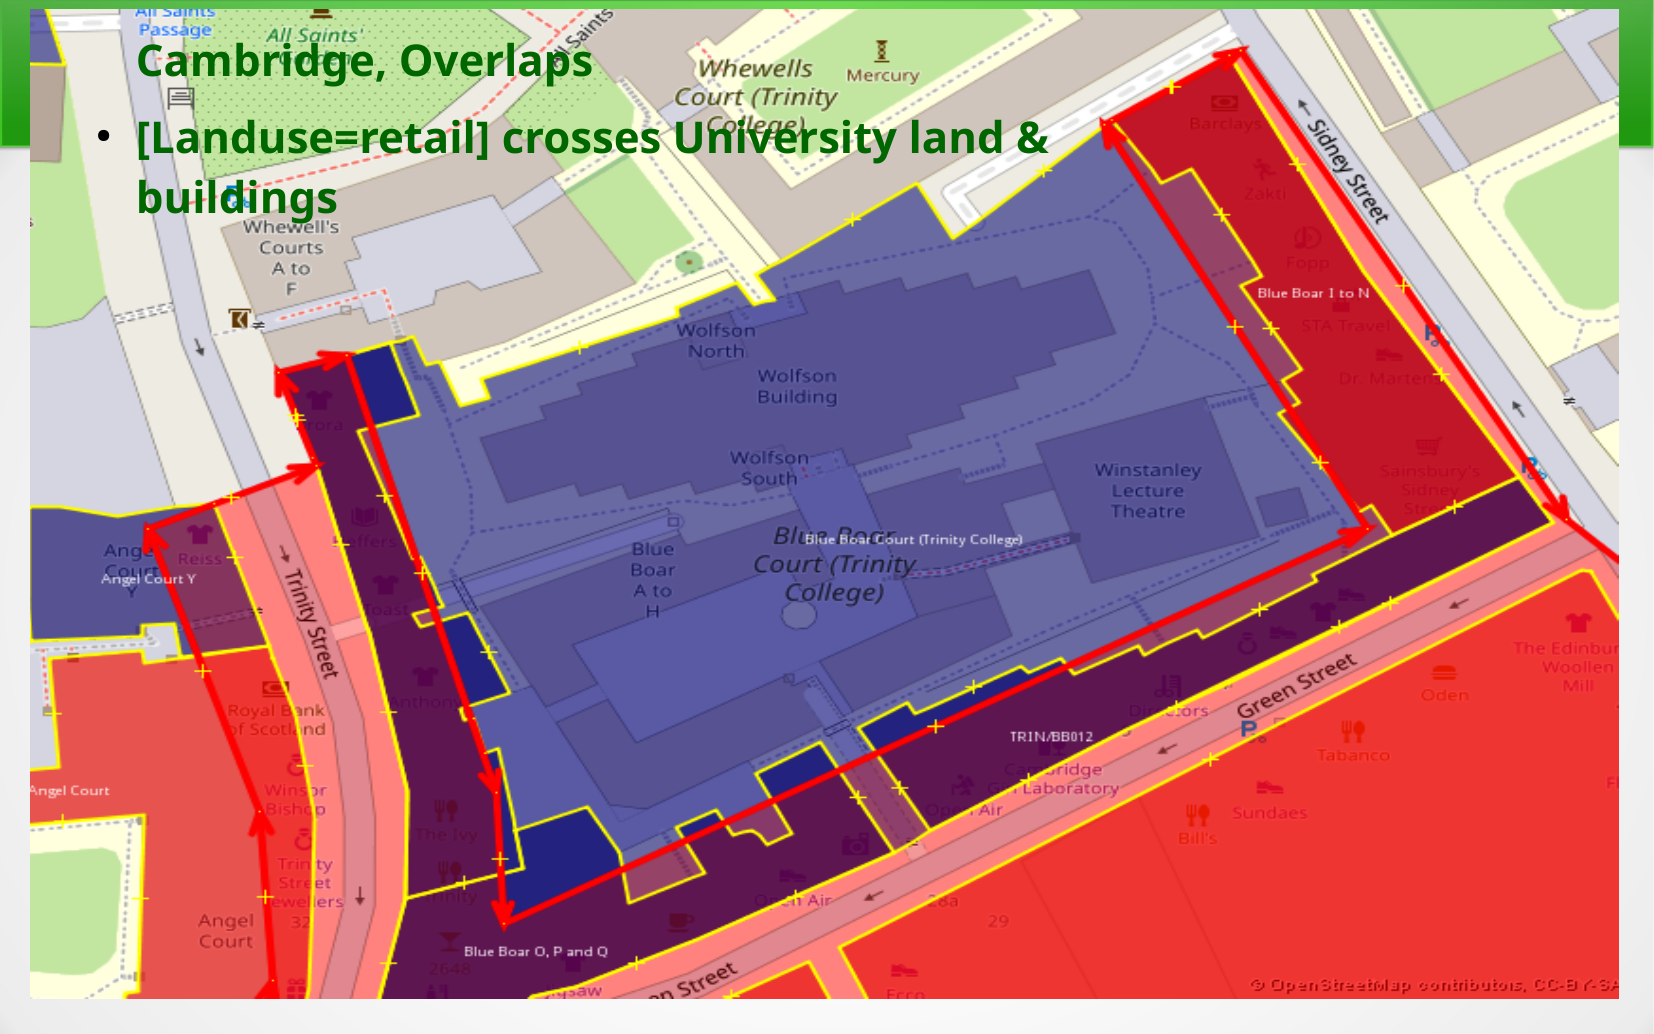

# Overlaps with other objects
Cambridge, Overlaps
[Landuse=retail] crosses University land & buildings